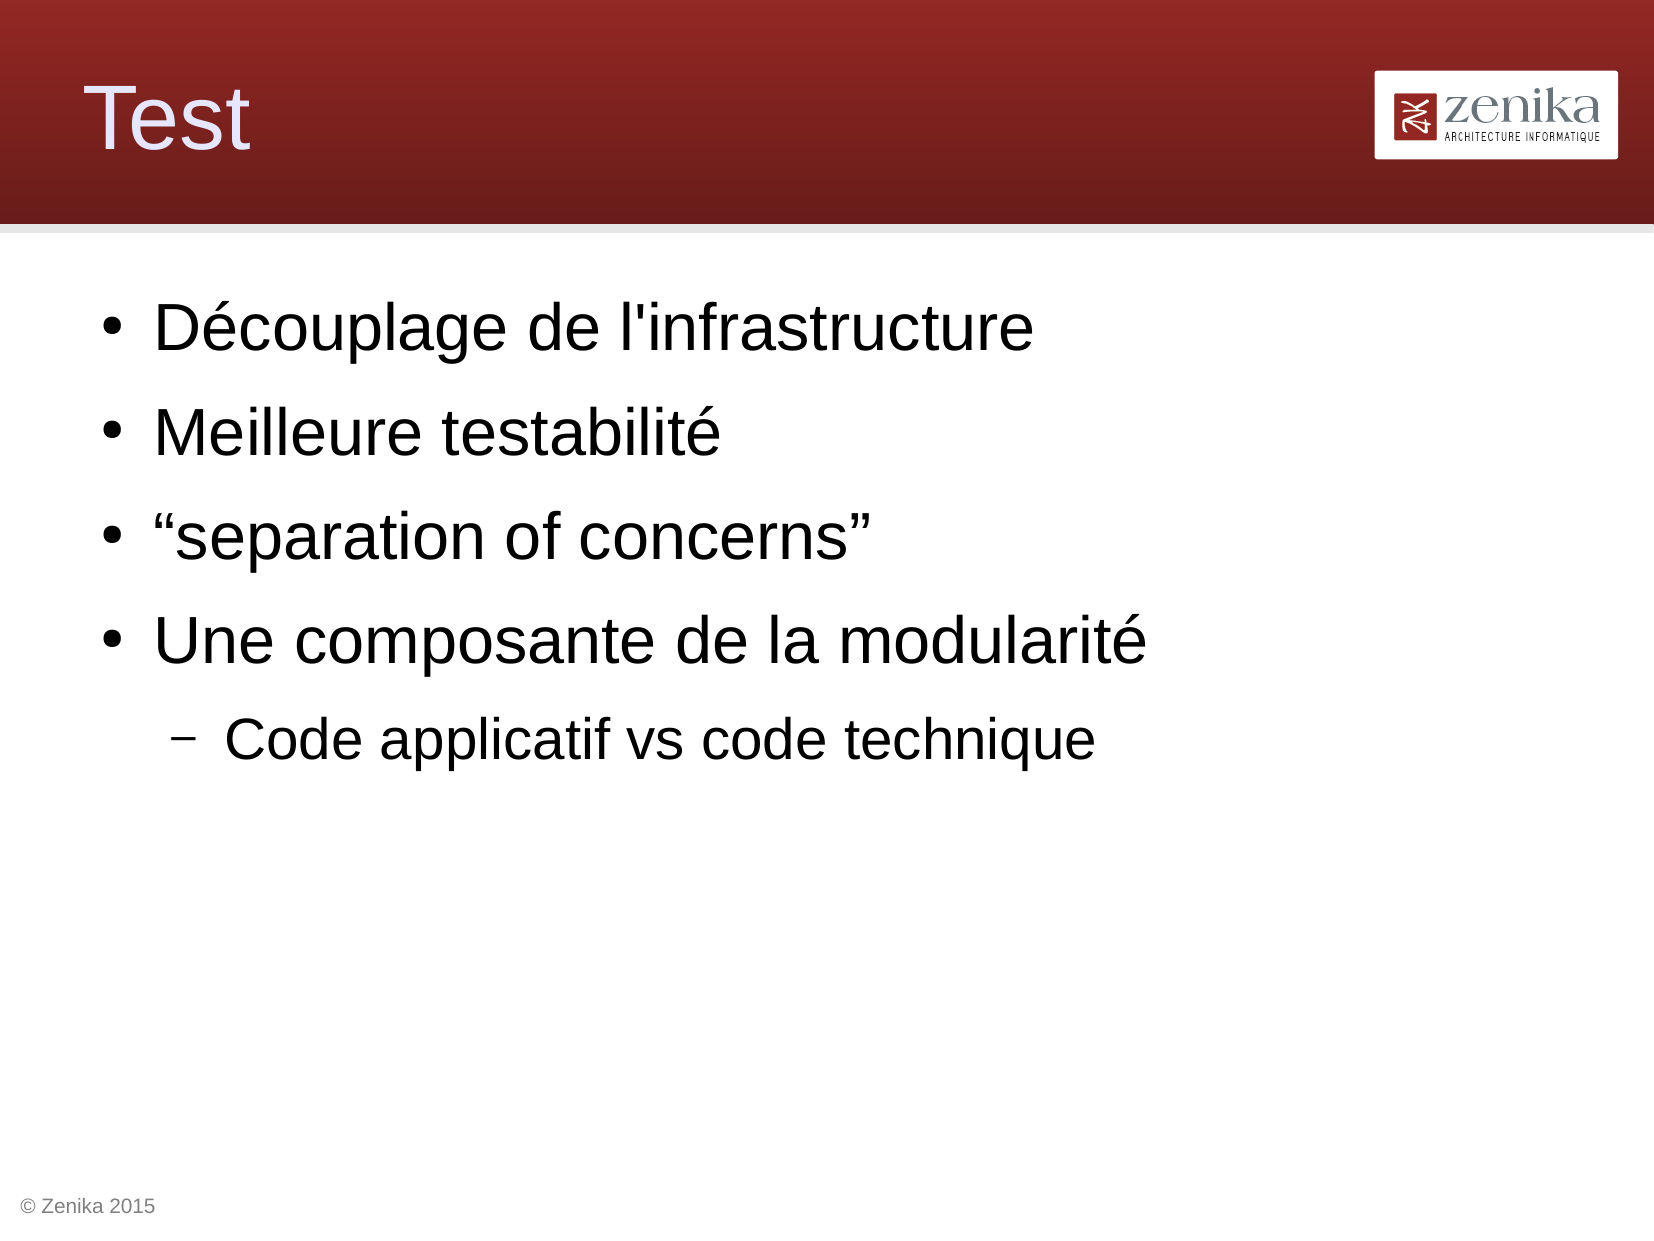

# Test
Découplage de l'infrastructure
Meilleure testabilité
“separation of concerns”
Une composante de la modularité
Code applicatif vs code technique